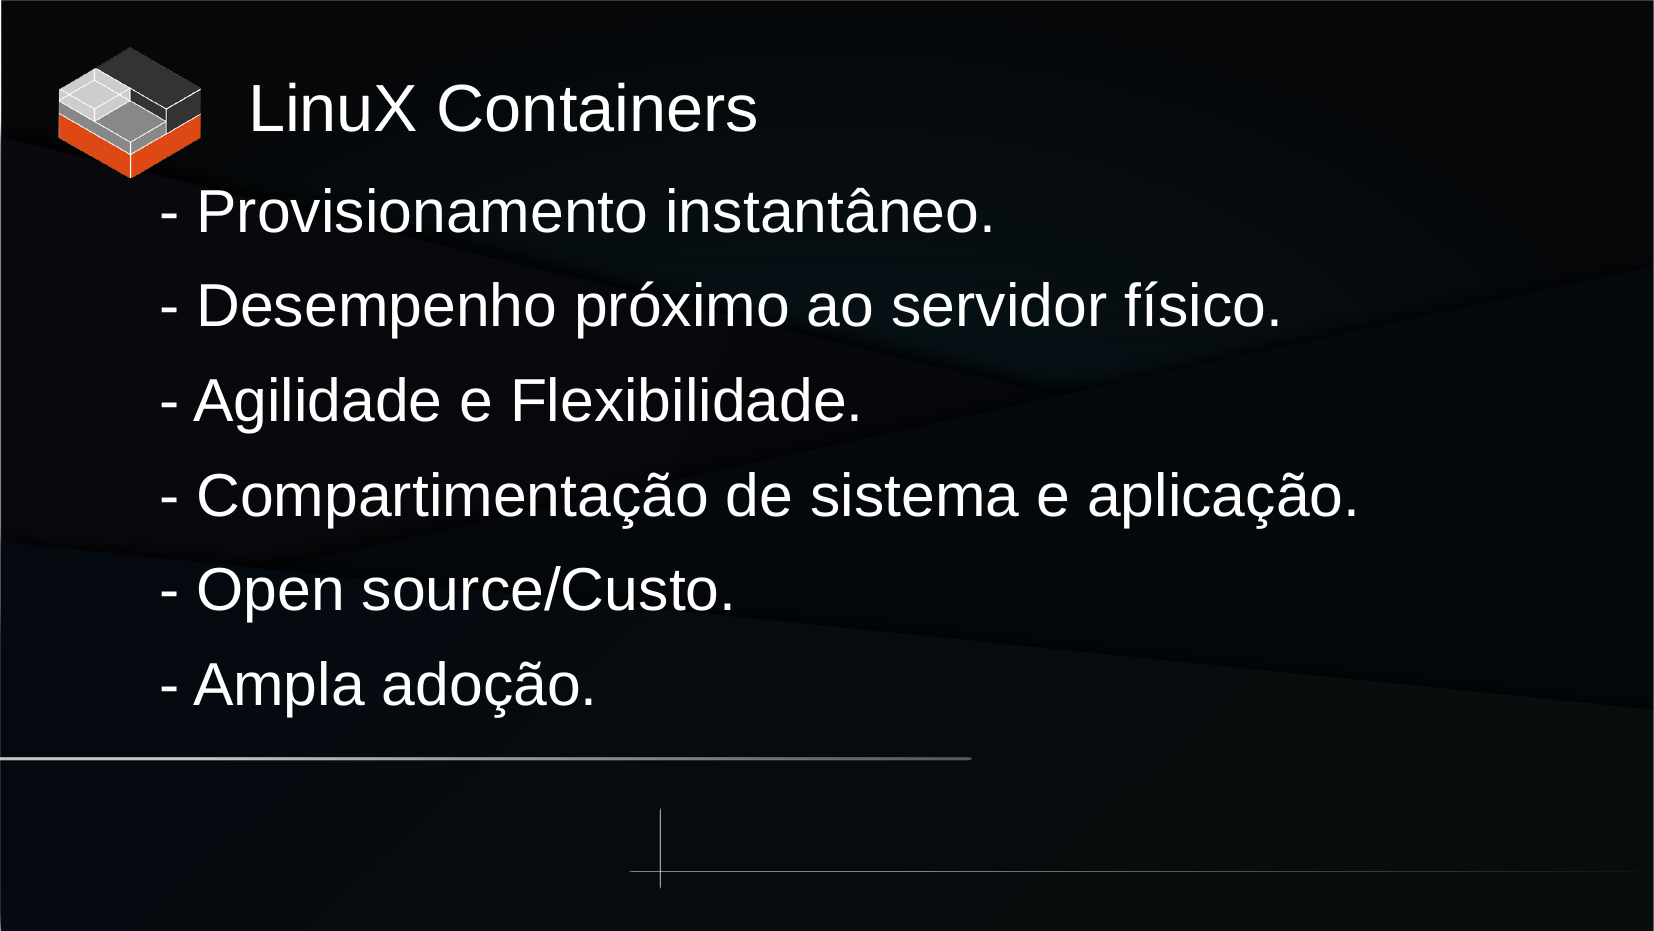

# LinuX Containers
- Provisionamento instantâneo.
- Desempenho próximo ao servidor físico.
- Agilidade e Flexibilidade.
- Compartimentação de sistema e aplicação.
- Open source/Custo.
- Ampla adoção.